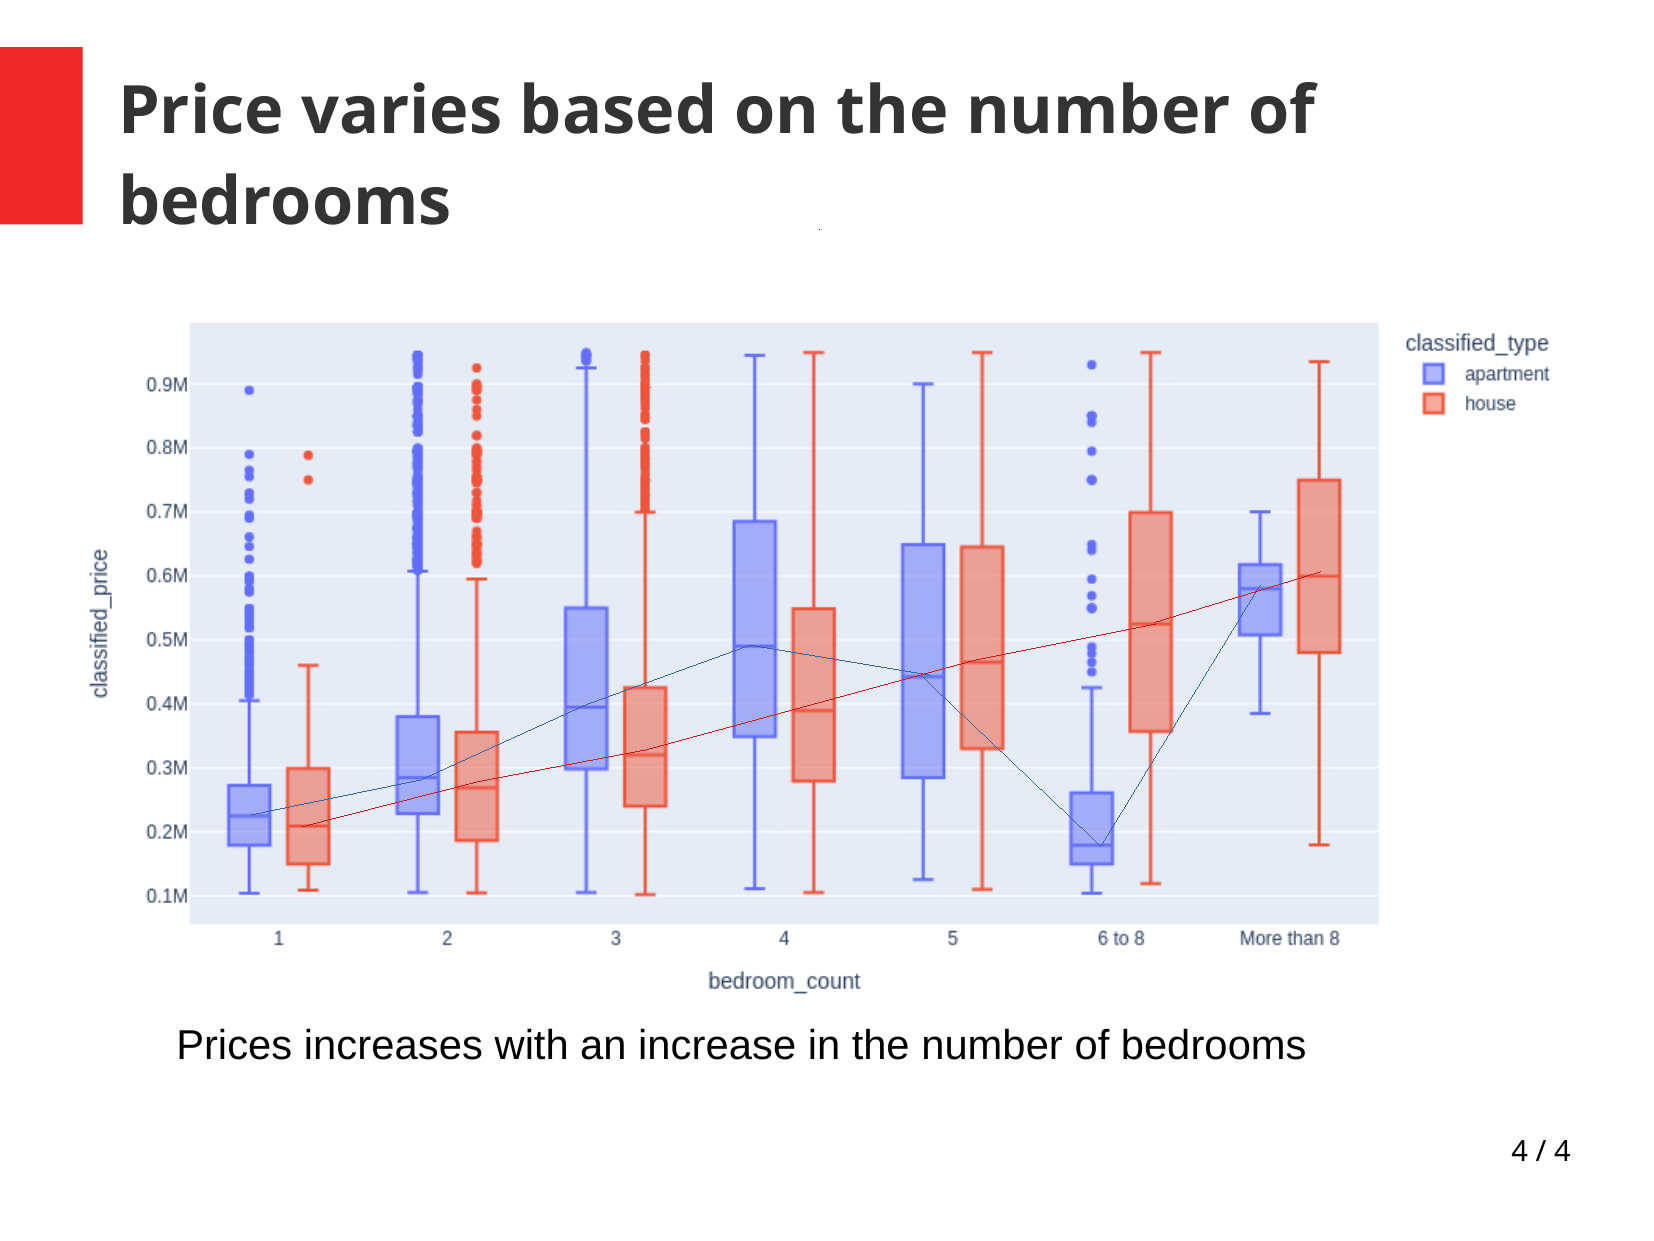

# Price varies based on the number of bedrooms
 Prices increases with an increase in the number of bedrooms
4